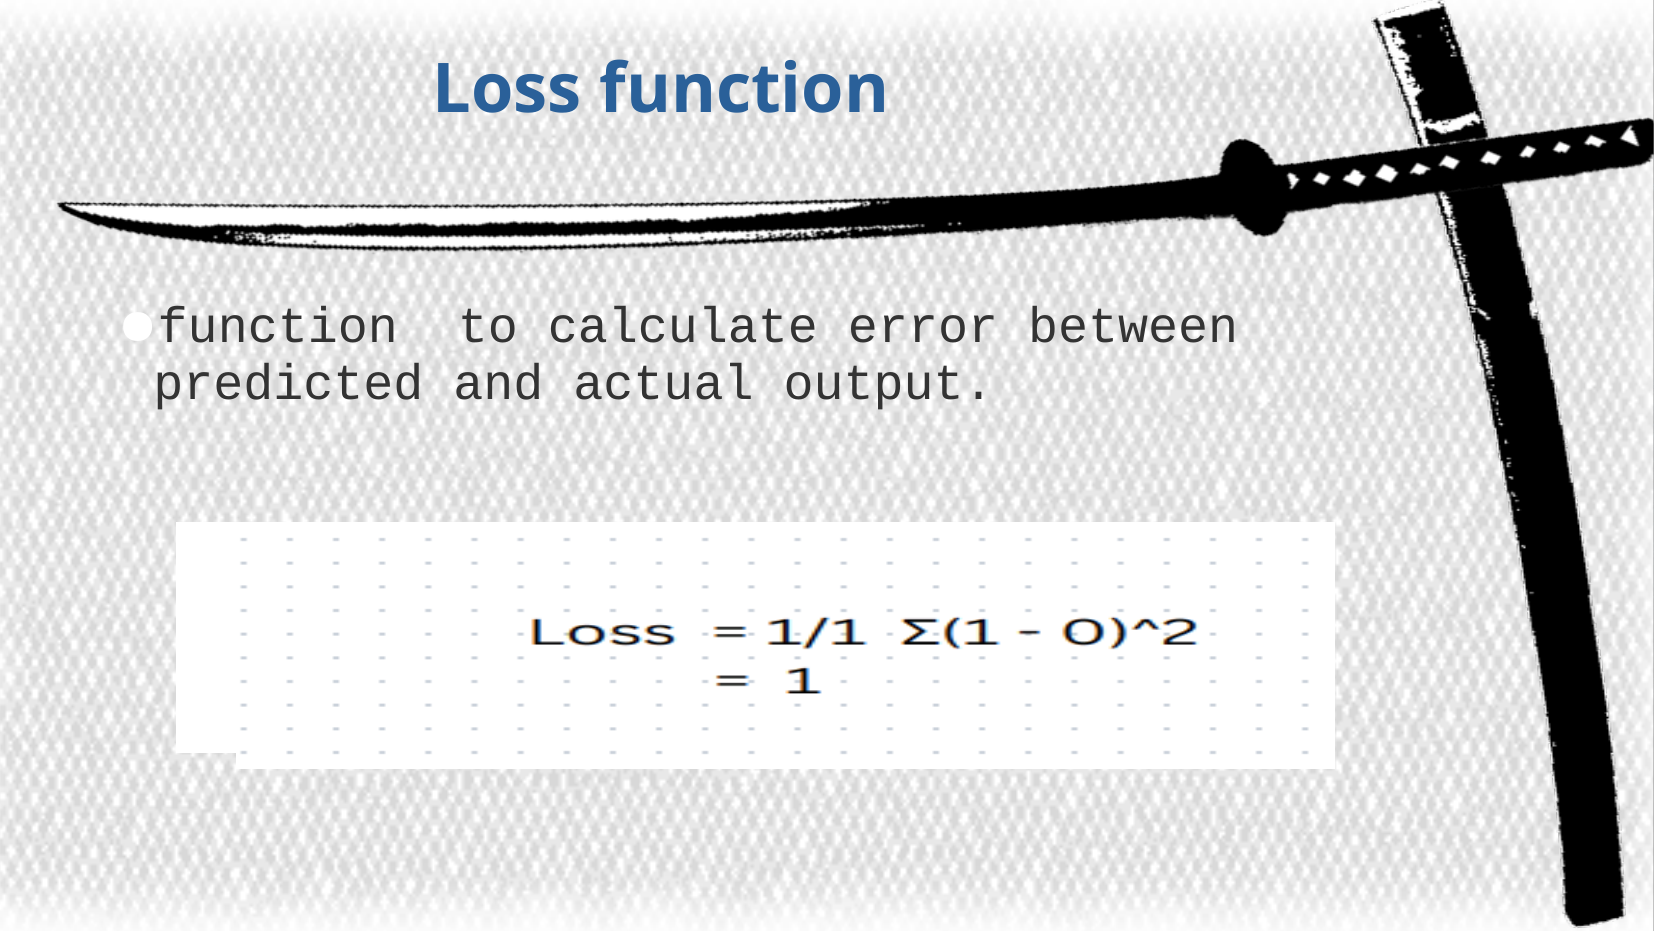

# Loss function
function to calculate error between predicted and actual output.